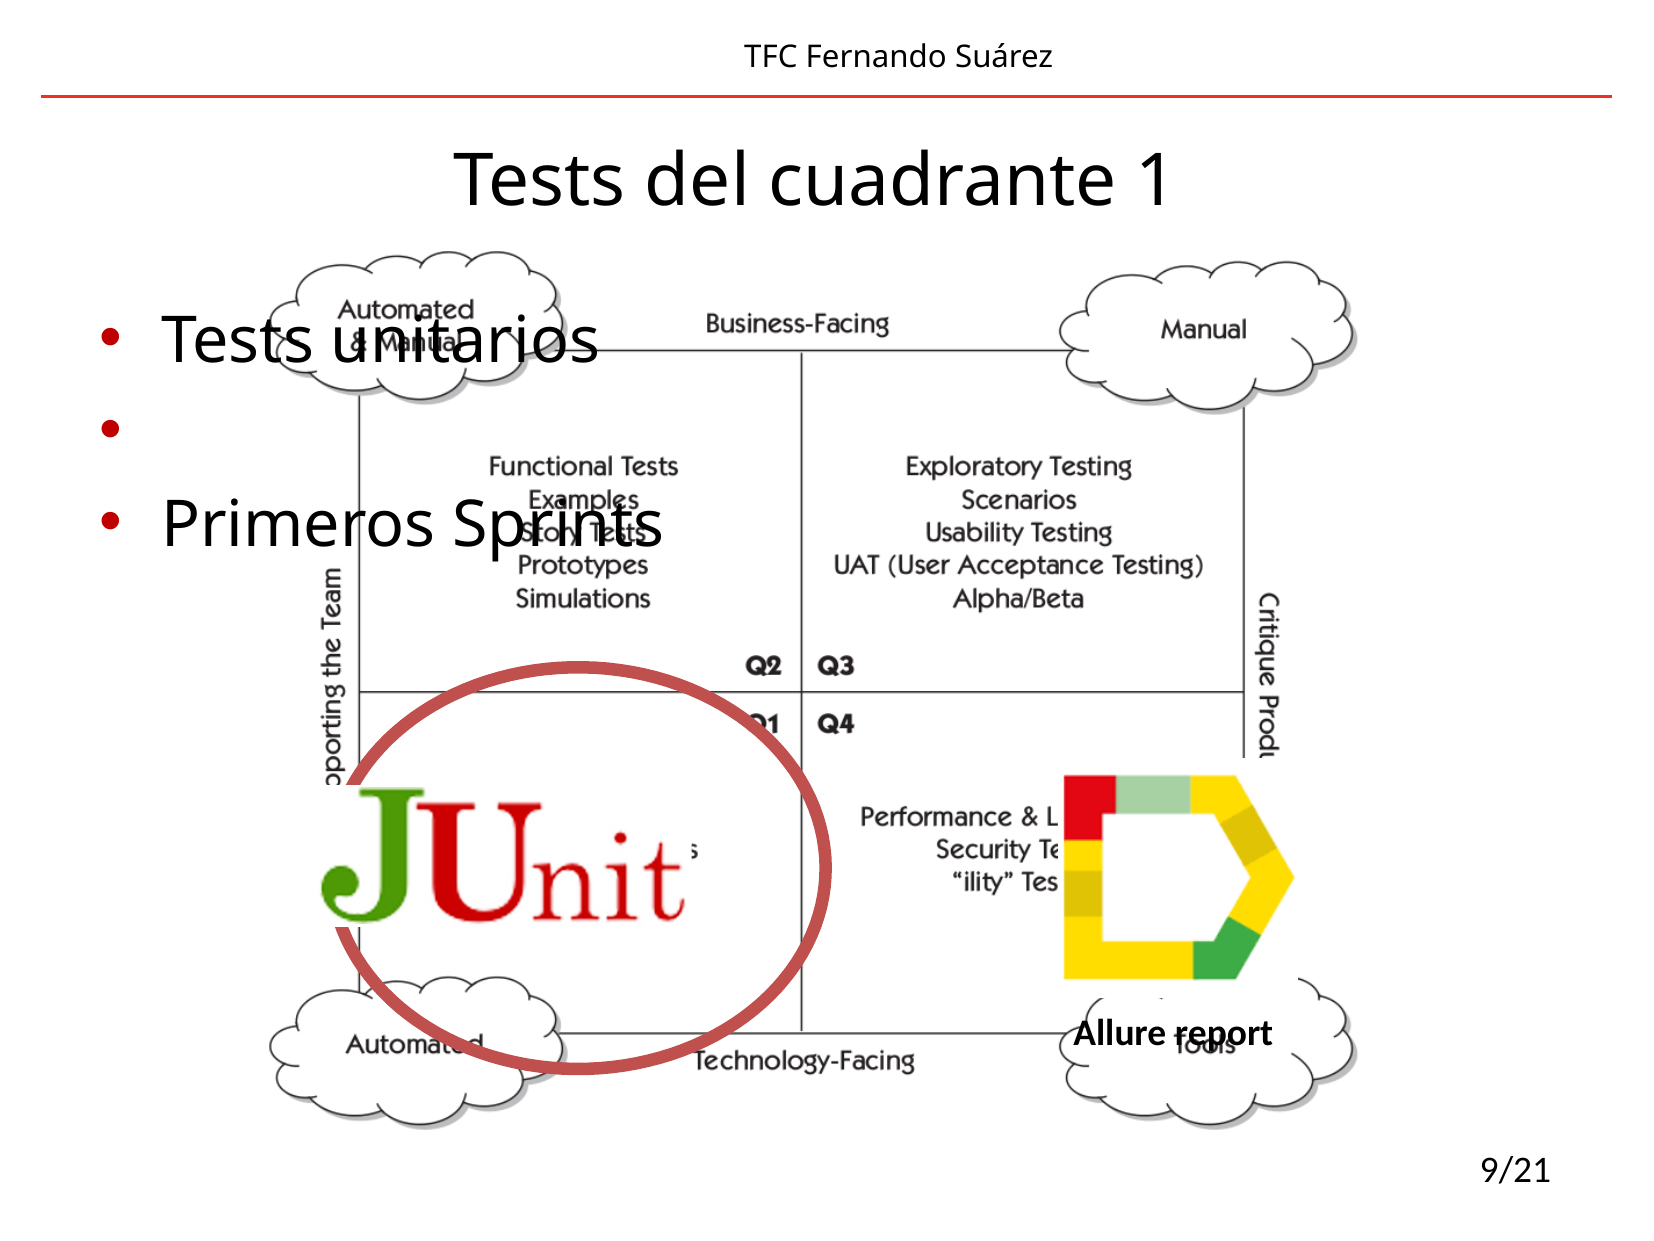

Tests del cuadrante 1
# Tests unitarios
Primeros Sprints
Allure report